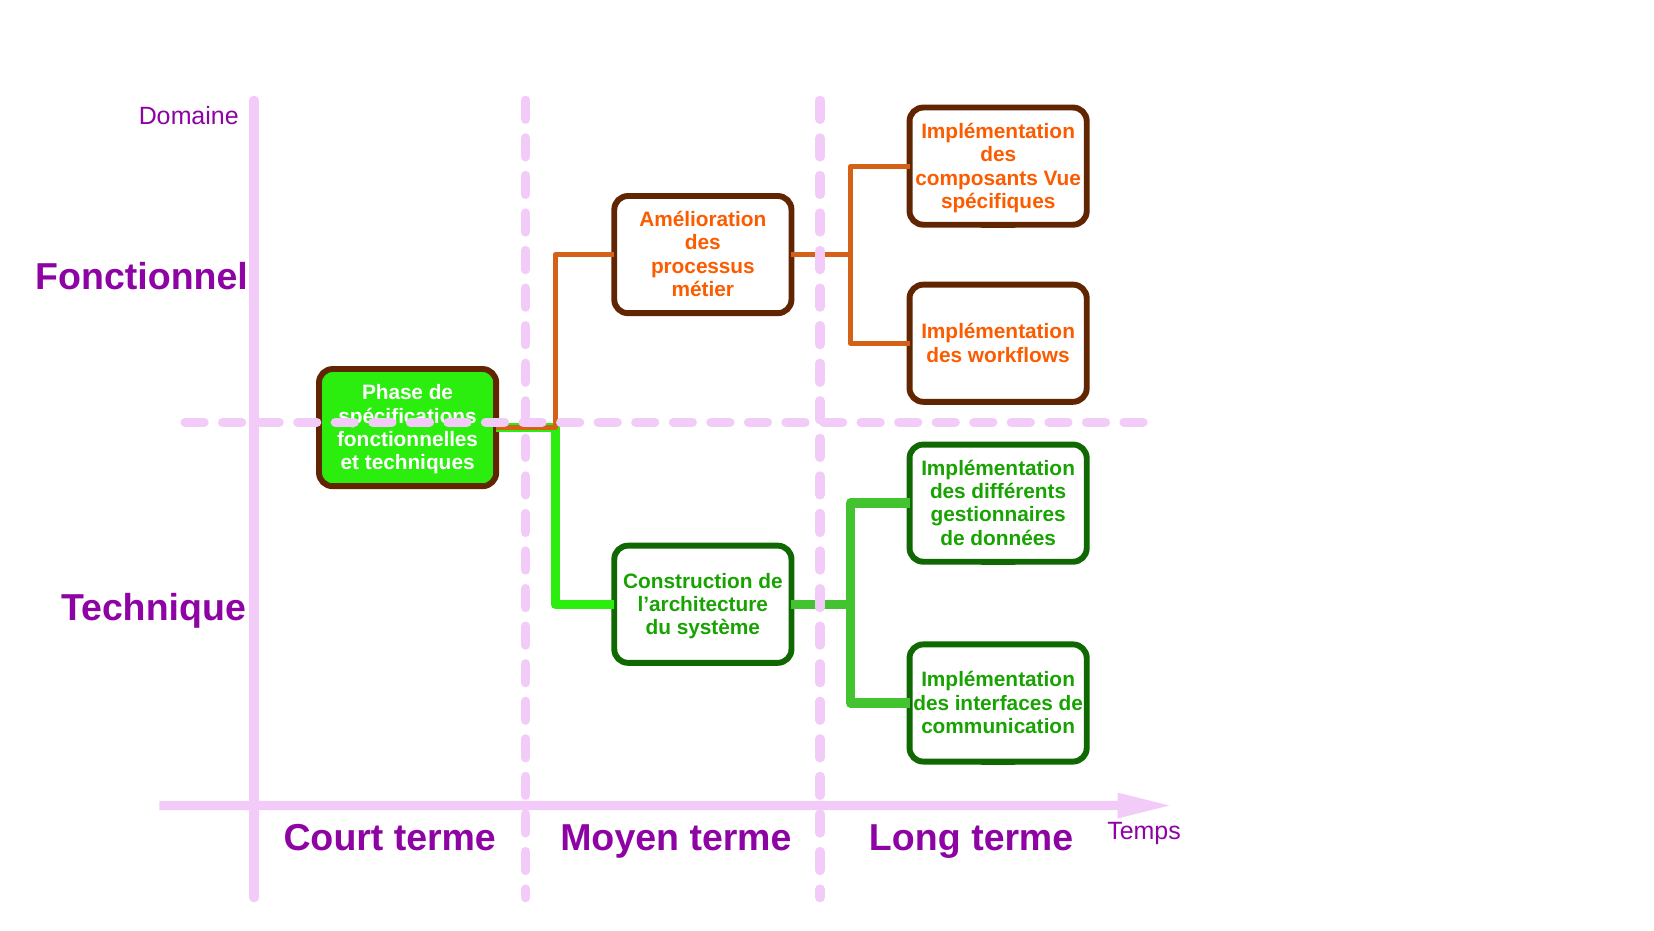

Domaine
Implémentation
des
composants Vue
spécifiques
Amélioration
des
processus
métier
Fonctionnel
Implémentation
des workflows
Phase de
spécifications
fonctionnelles
et techniques
Implémentation
des différents
gestionnaires
de données
Construction de
l’architecture
du système
Technique
Implémentation
des interfaces de
communication
Court terme
Moyen terme
Long terme
Temps